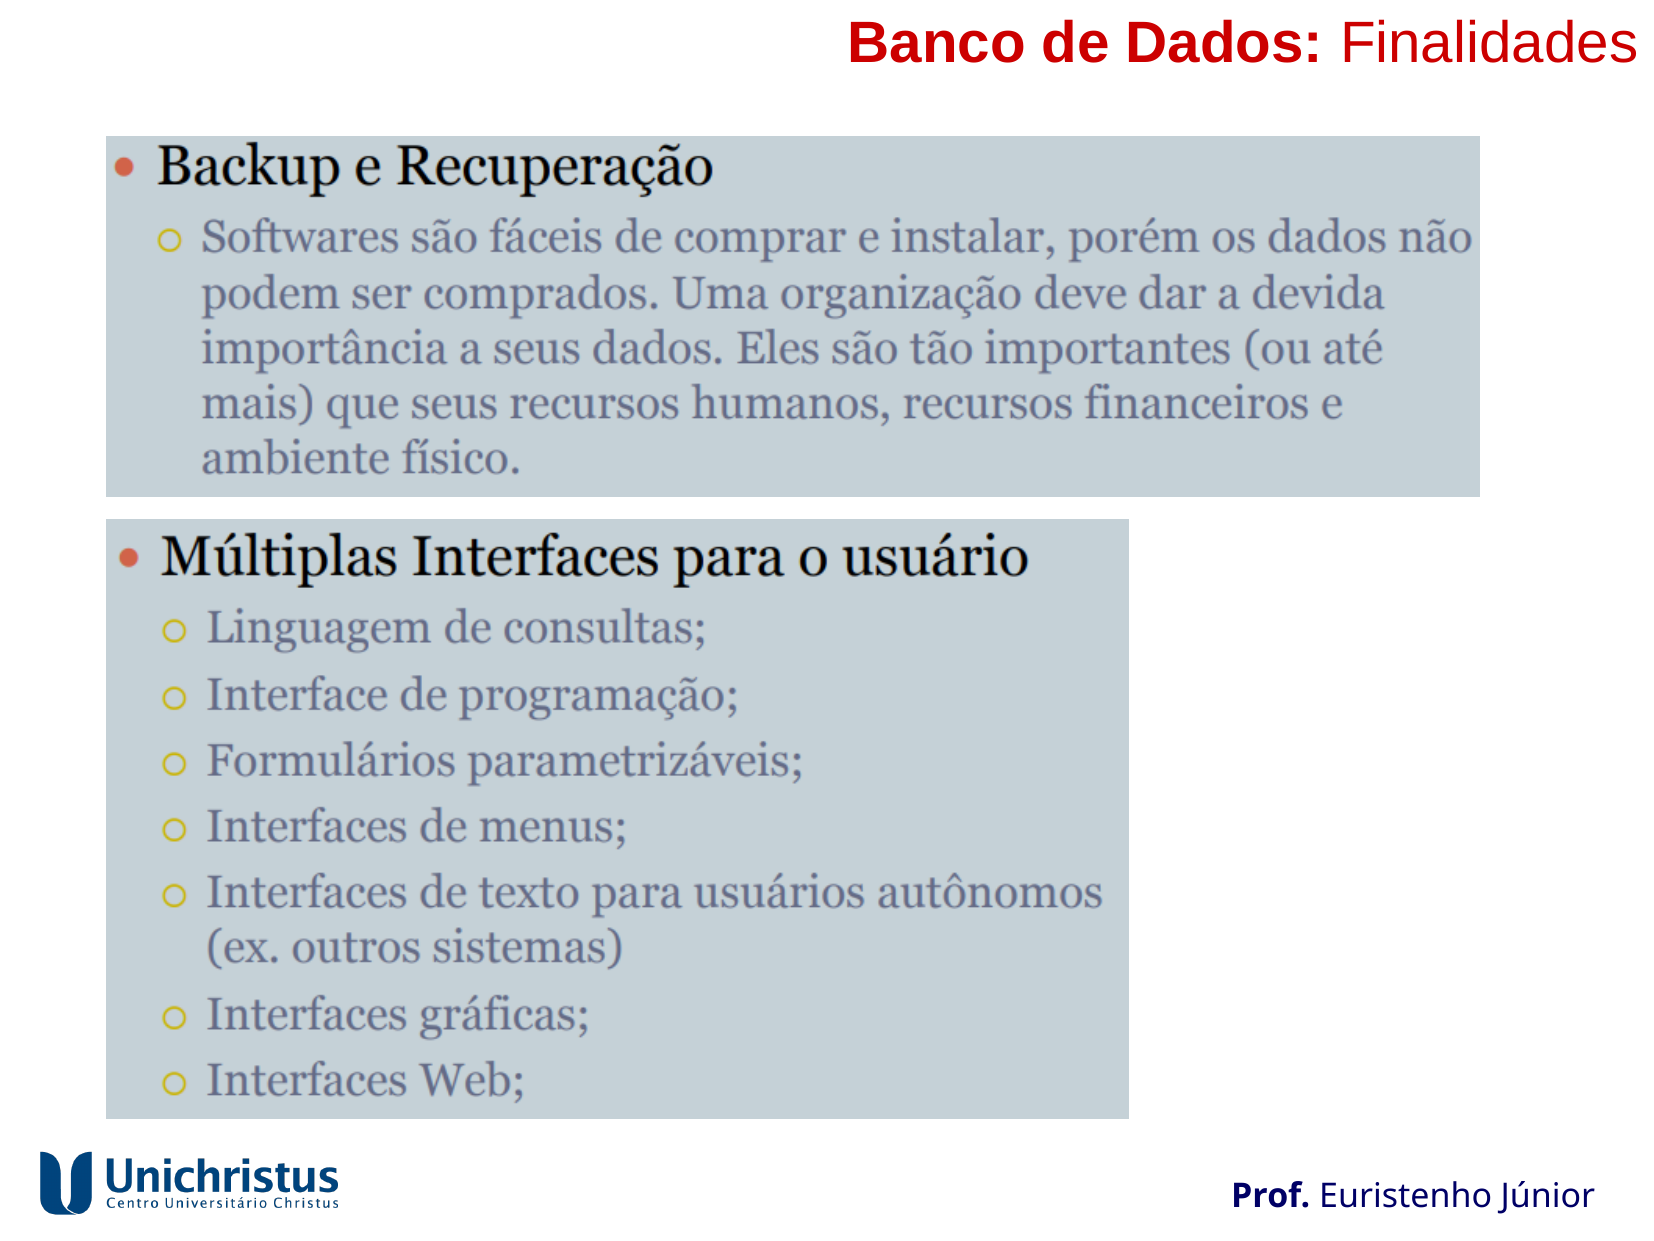

Banco de Dados: Finalidades
Prof. Euristenho Júnior